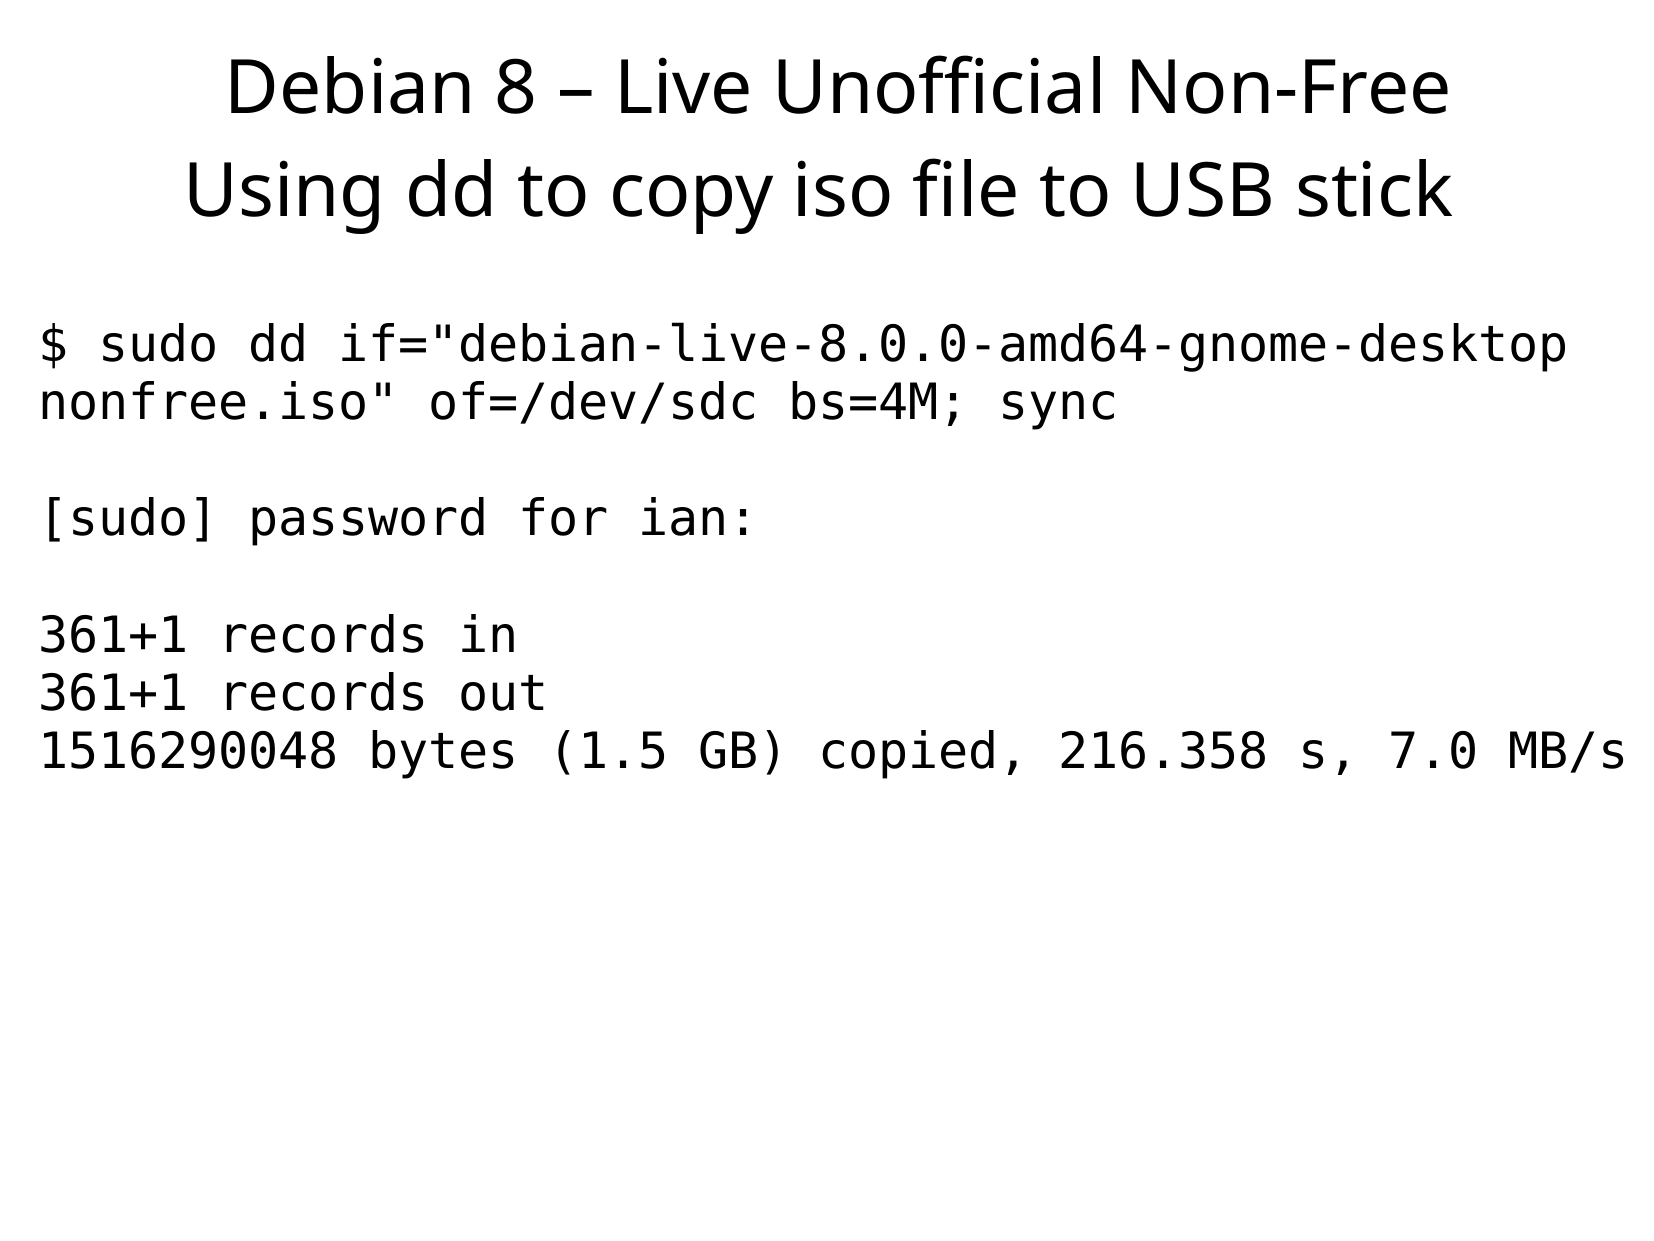

# Debian 8 – Live Unofficial Non-Free Using dd to copy iso file to USB stick
$ sudo dd if="debian-live-8.0.0-amd64-gnome-desktop nonfree.iso" of=/dev/sdc bs=4M; sync
[sudo] password for ian:
361+1 records in
361+1 records out
1516290048 bytes (1.5 GB) copied, 216.358 s, 7.0 MB/s